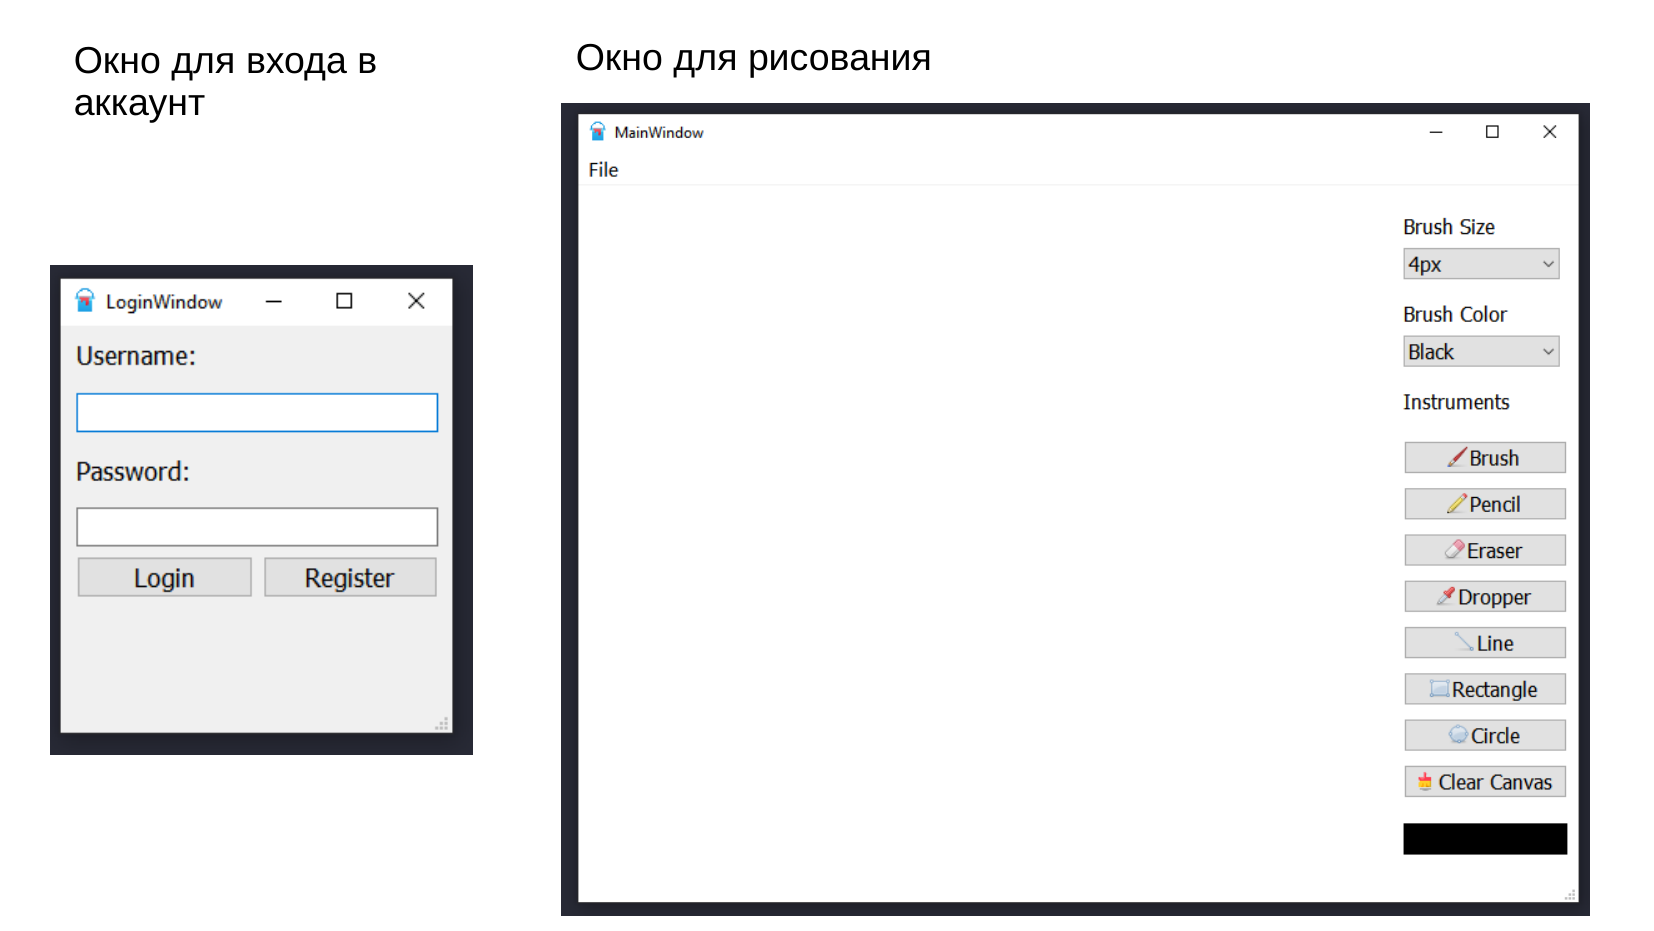

Окно для рисования
Окно для входа в аккаунт